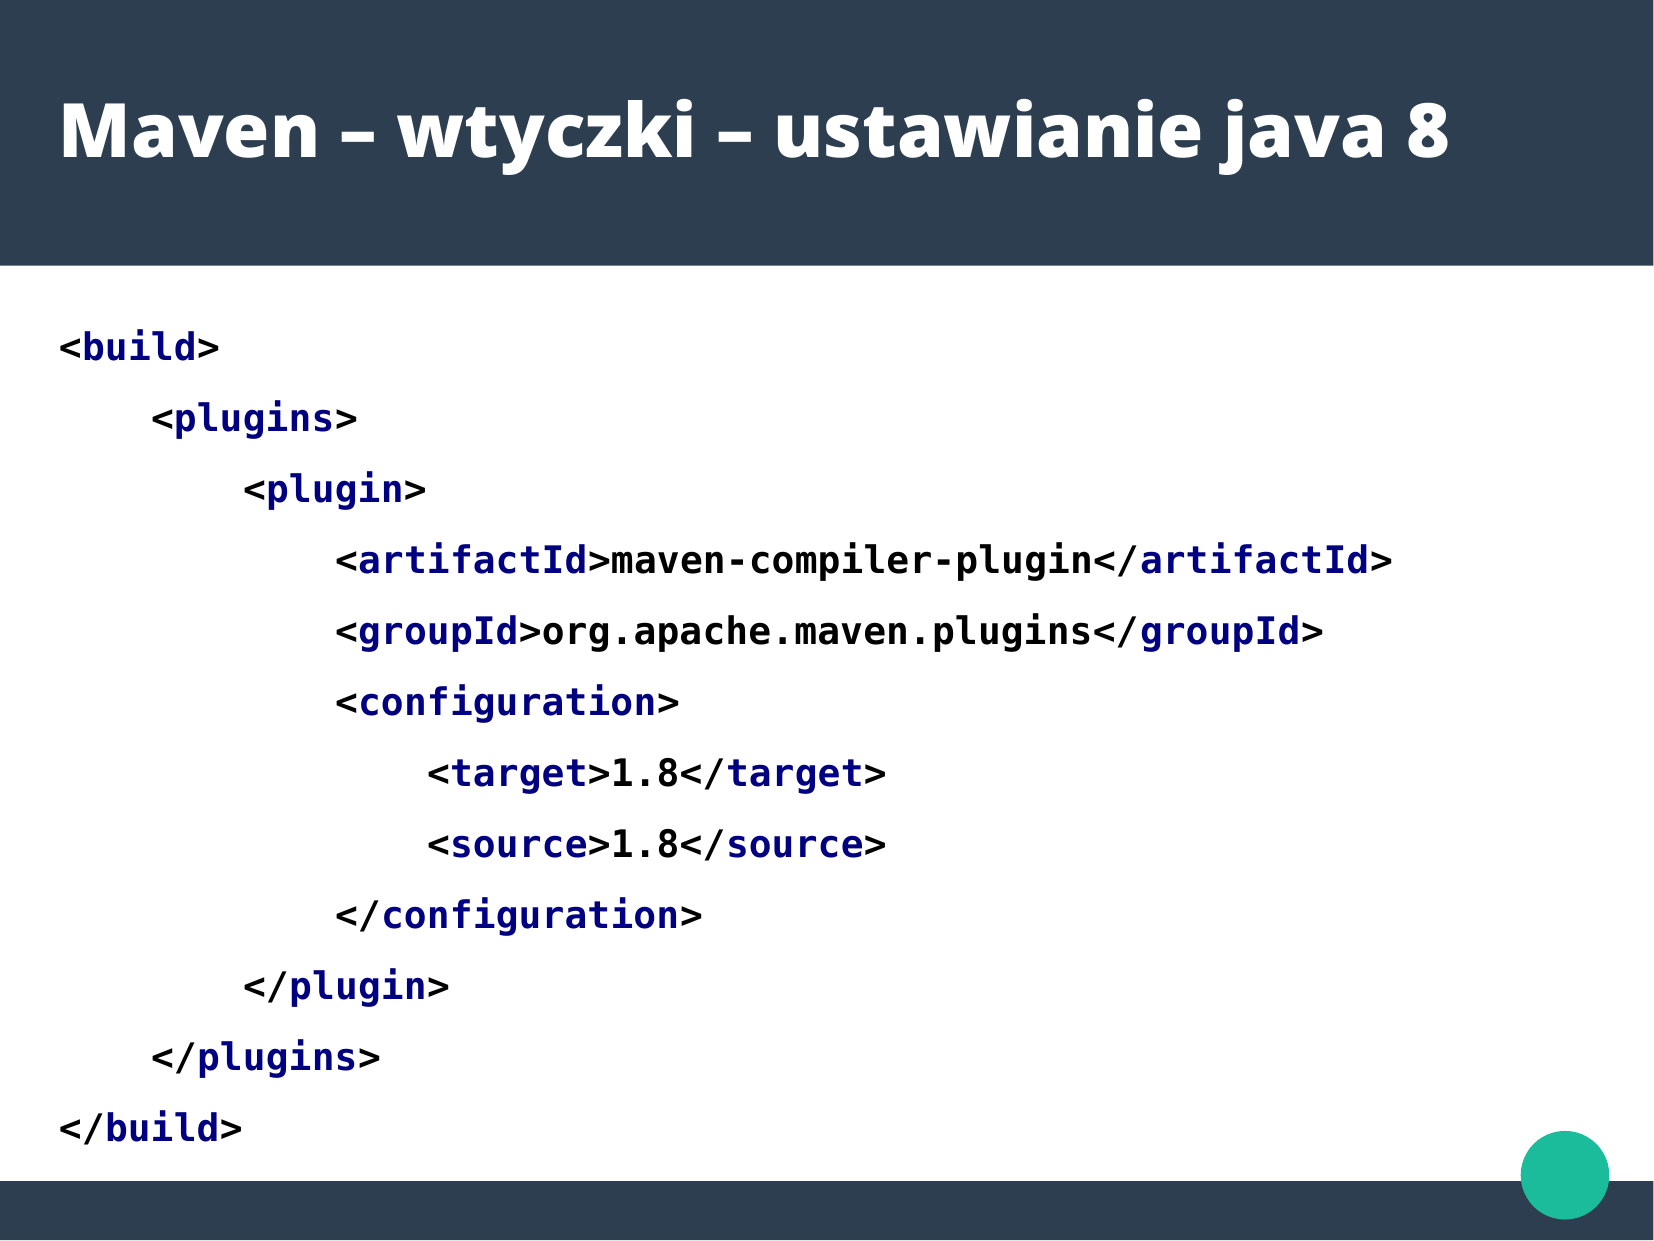

# Maven – wtyczki – ustawianie java 8
<build>
 <plugins>
 <plugin>
 <artifactId>maven-compiler-plugin</artifactId>
 <groupId>org.apache.maven.plugins</groupId>
 <configuration>
 <target>1.8</target>
 <source>1.8</source>
 </configuration>
 </plugin>
 </plugins>
</build>